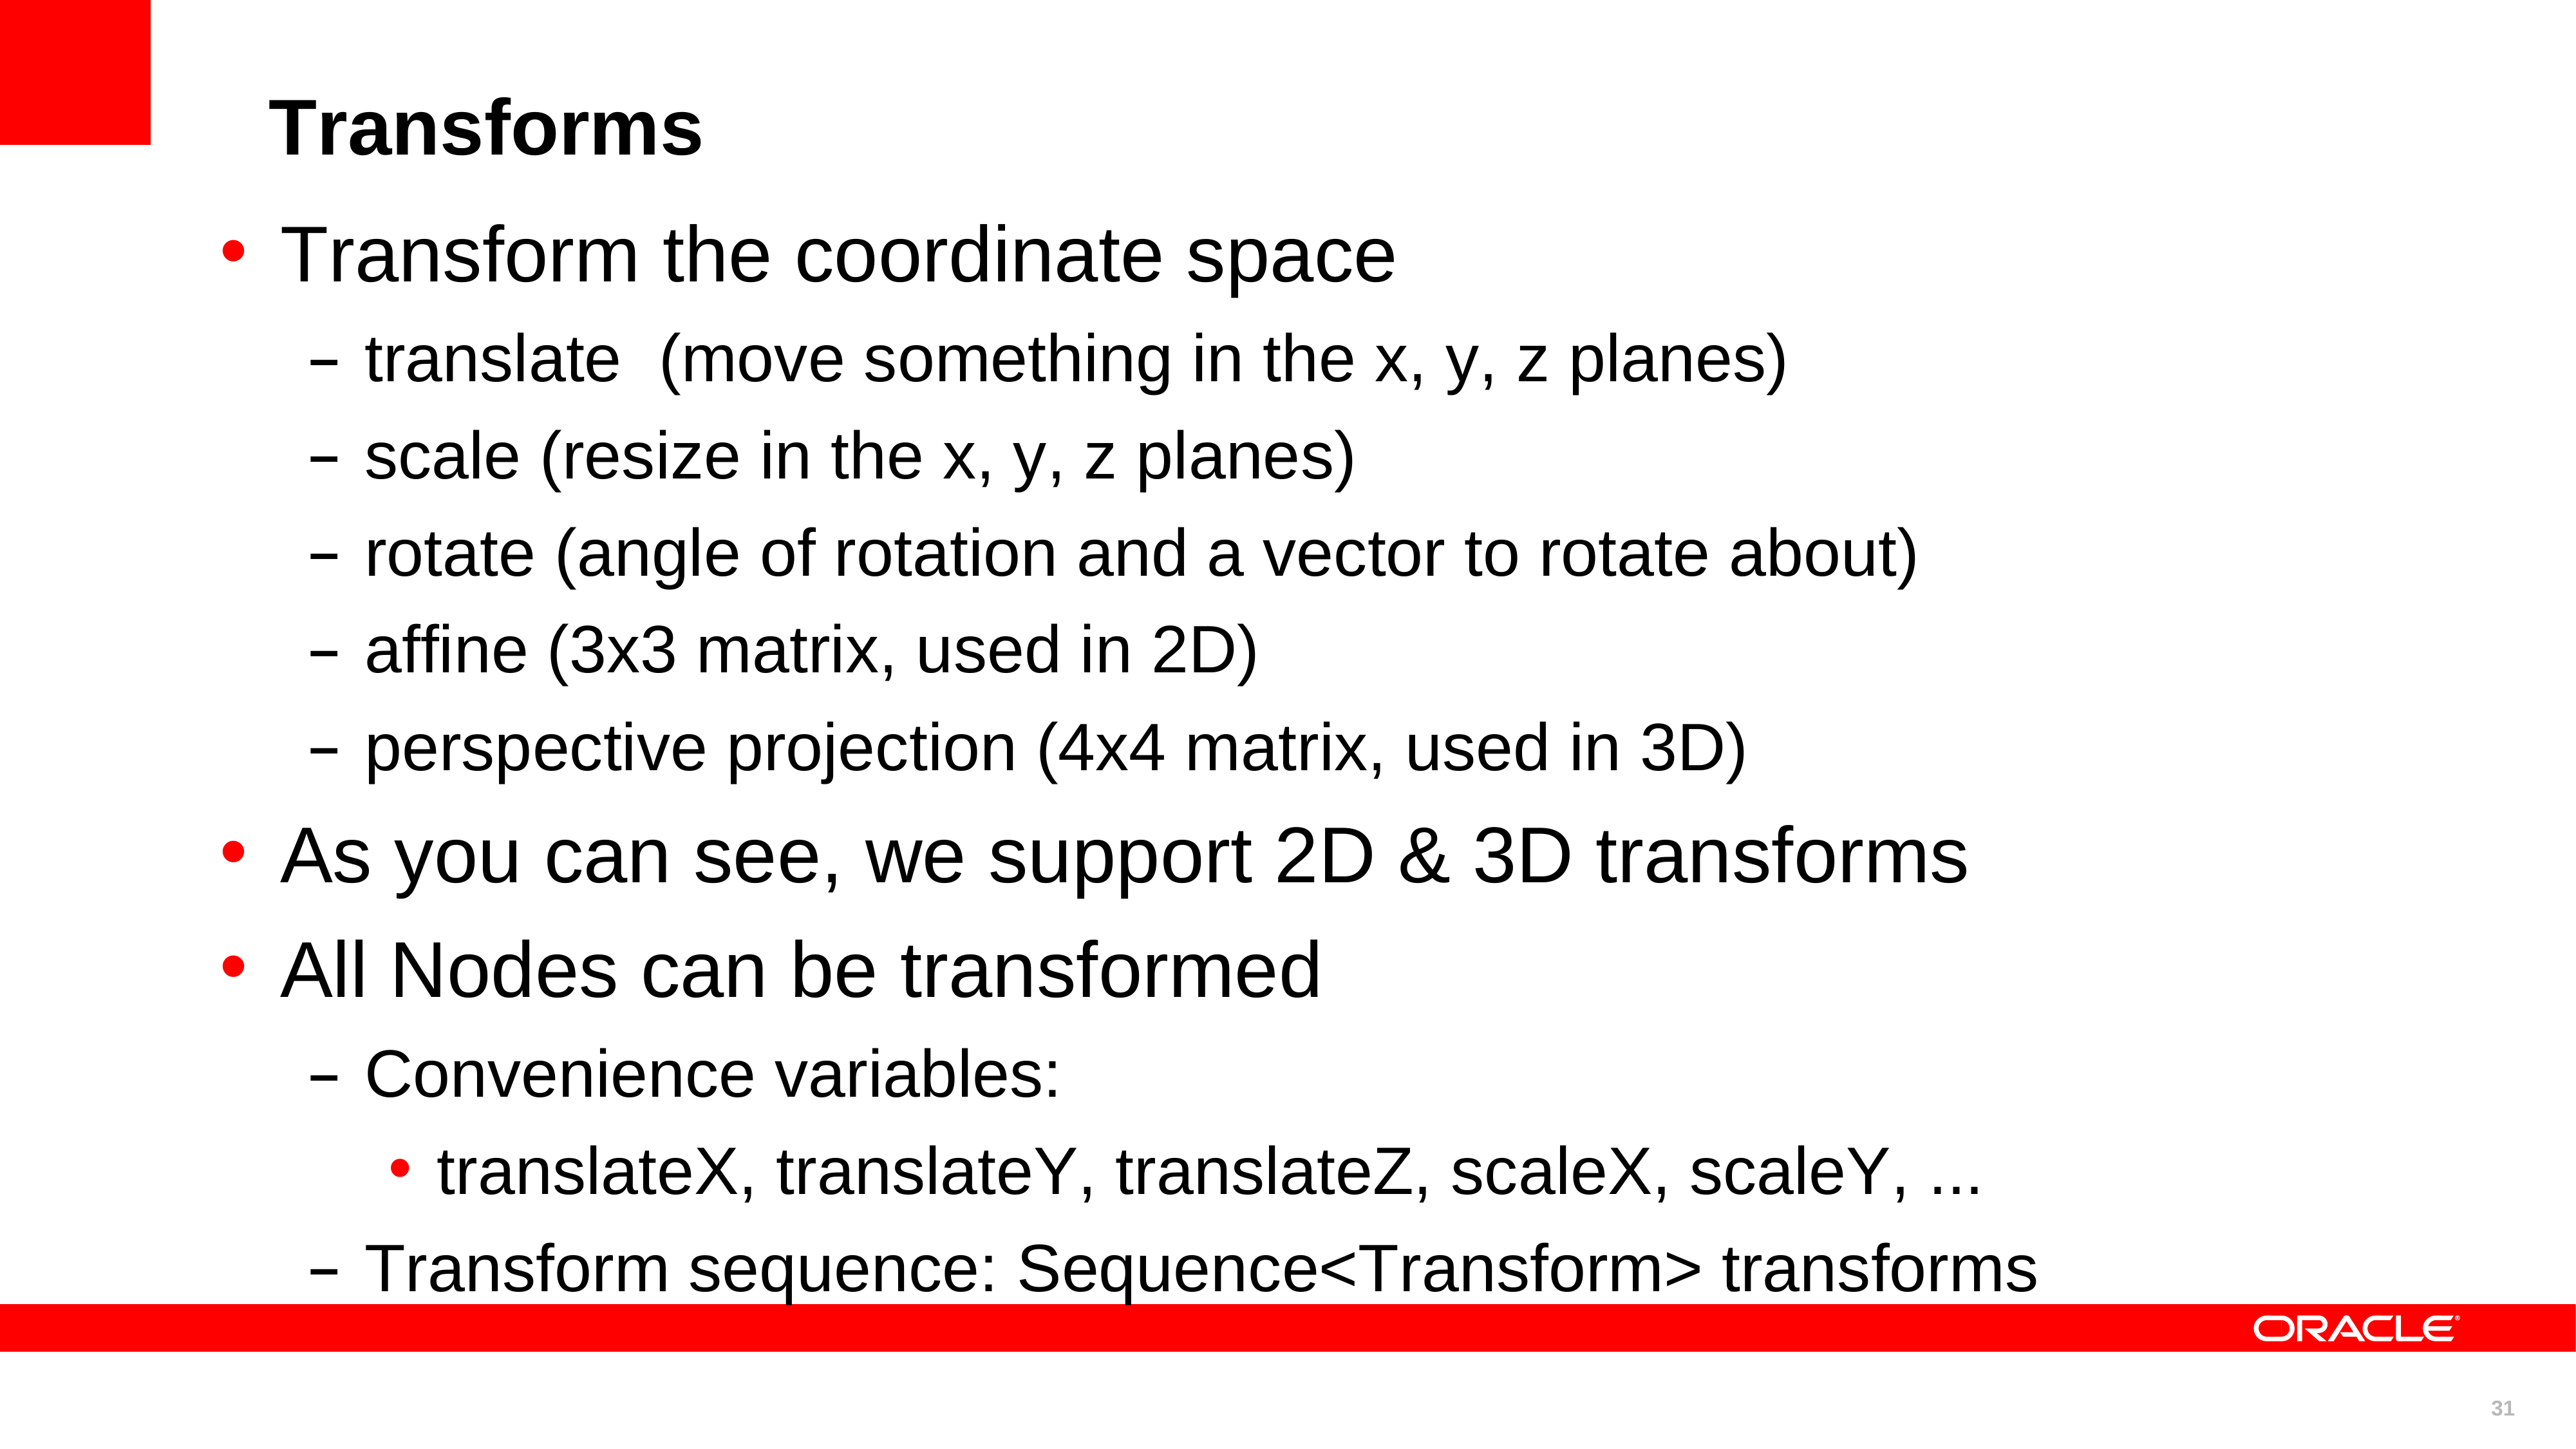

# Transforms
Transform the coordinate space
translate (move something in the x, y, z planes)
scale (resize in the x, y, z planes)
rotate (angle of rotation and a vector to rotate about)
affine (3x3 matrix, used in 2D)
perspective projection (4x4 matrix, used in 3D)
As you can see, we support 2D & 3D transforms
All Nodes can be transformed
Convenience variables:
translateX, translateY, translateZ, scaleX, scaleY, ...
Transform sequence: Sequence<Transform> transforms